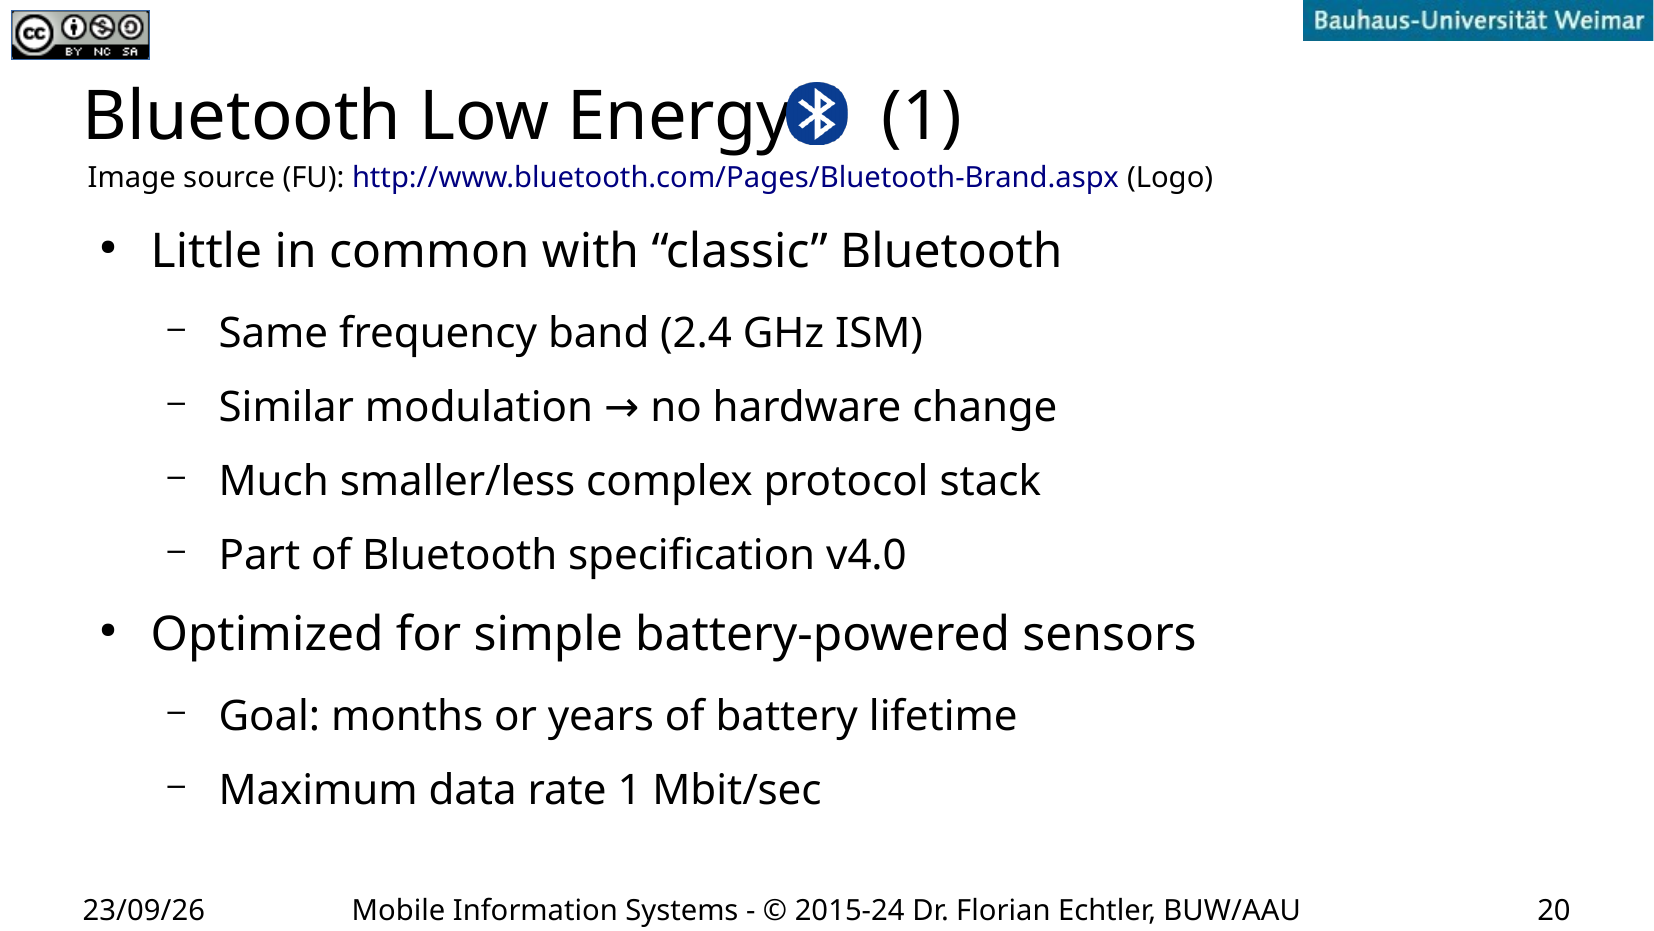

# Bluetooth Low Energy (1)
Image source (FU): http://www.bluetooth.com/Pages/Bluetooth-Brand.aspx (Logo)
Little in common with “classic” Bluetooth
Same frequency band (2.4 GHz ISM)
Similar modulation → no hardware change
Much smaller/less complex protocol stack
Part of Bluetooth specification v4.0
Optimized for simple battery-powered sensors
Goal: months or years of battery lifetime
Maximum data rate 1 Mbit/sec
Mobile Information Systems - © 2015-24 Dr. Florian Echtler, BUW/AAU
20